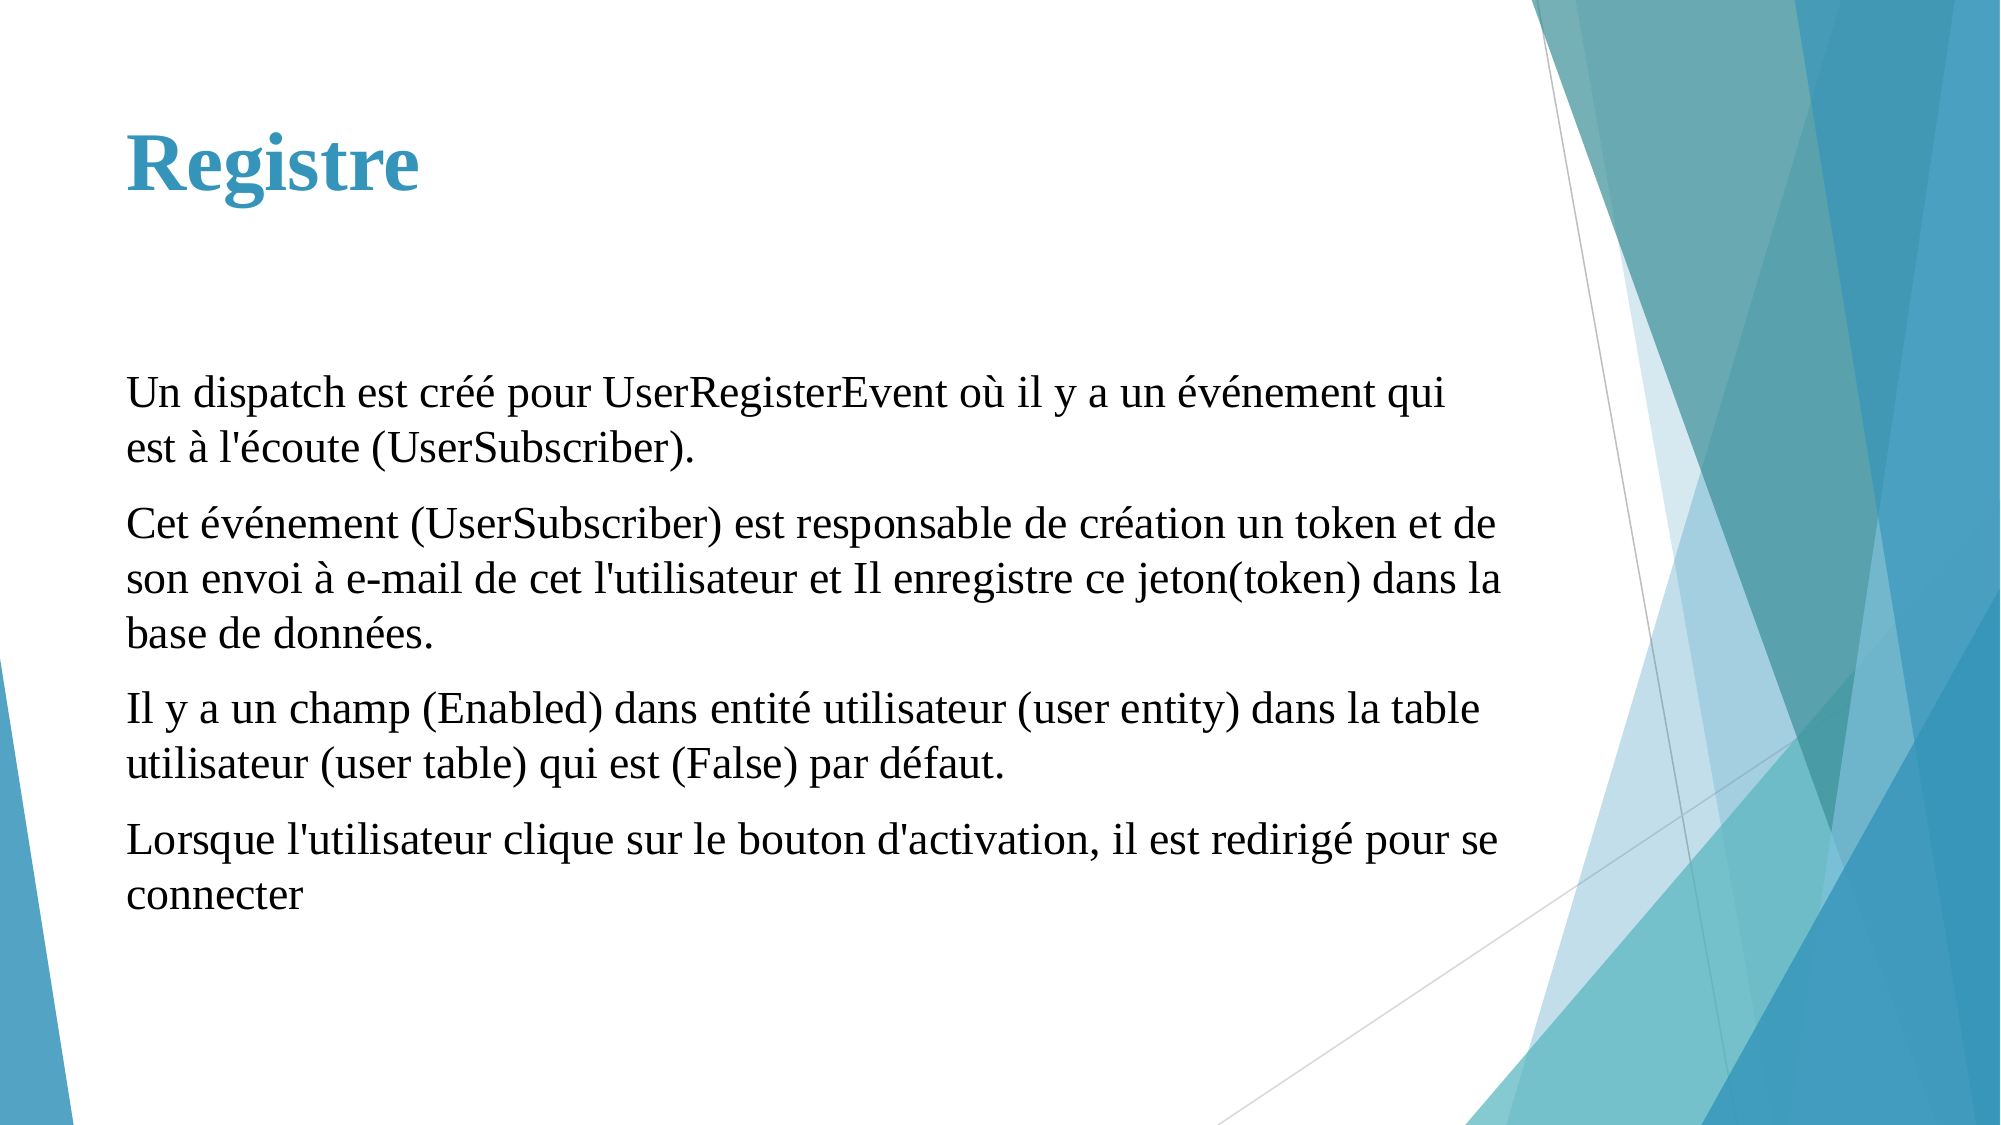

# Registre
Un dispatch est créé pour UserRegisterEvent où il y a un événement qui est à l'écoute (UserSubscriber).
Cet événement (UserSubscriber) est responsable de création un token et de son envoi à e-mail de cet l'utilisateur et Il enregistre ce jeton(token) dans la base de données.
Il y a un champ (Enabled) dans entité utilisateur (user entity) dans la table utilisateur (user table) qui est (False) par défaut.
Lorsque l'utilisateur clique sur le bouton d'activation, il est redirigé pour se connecter